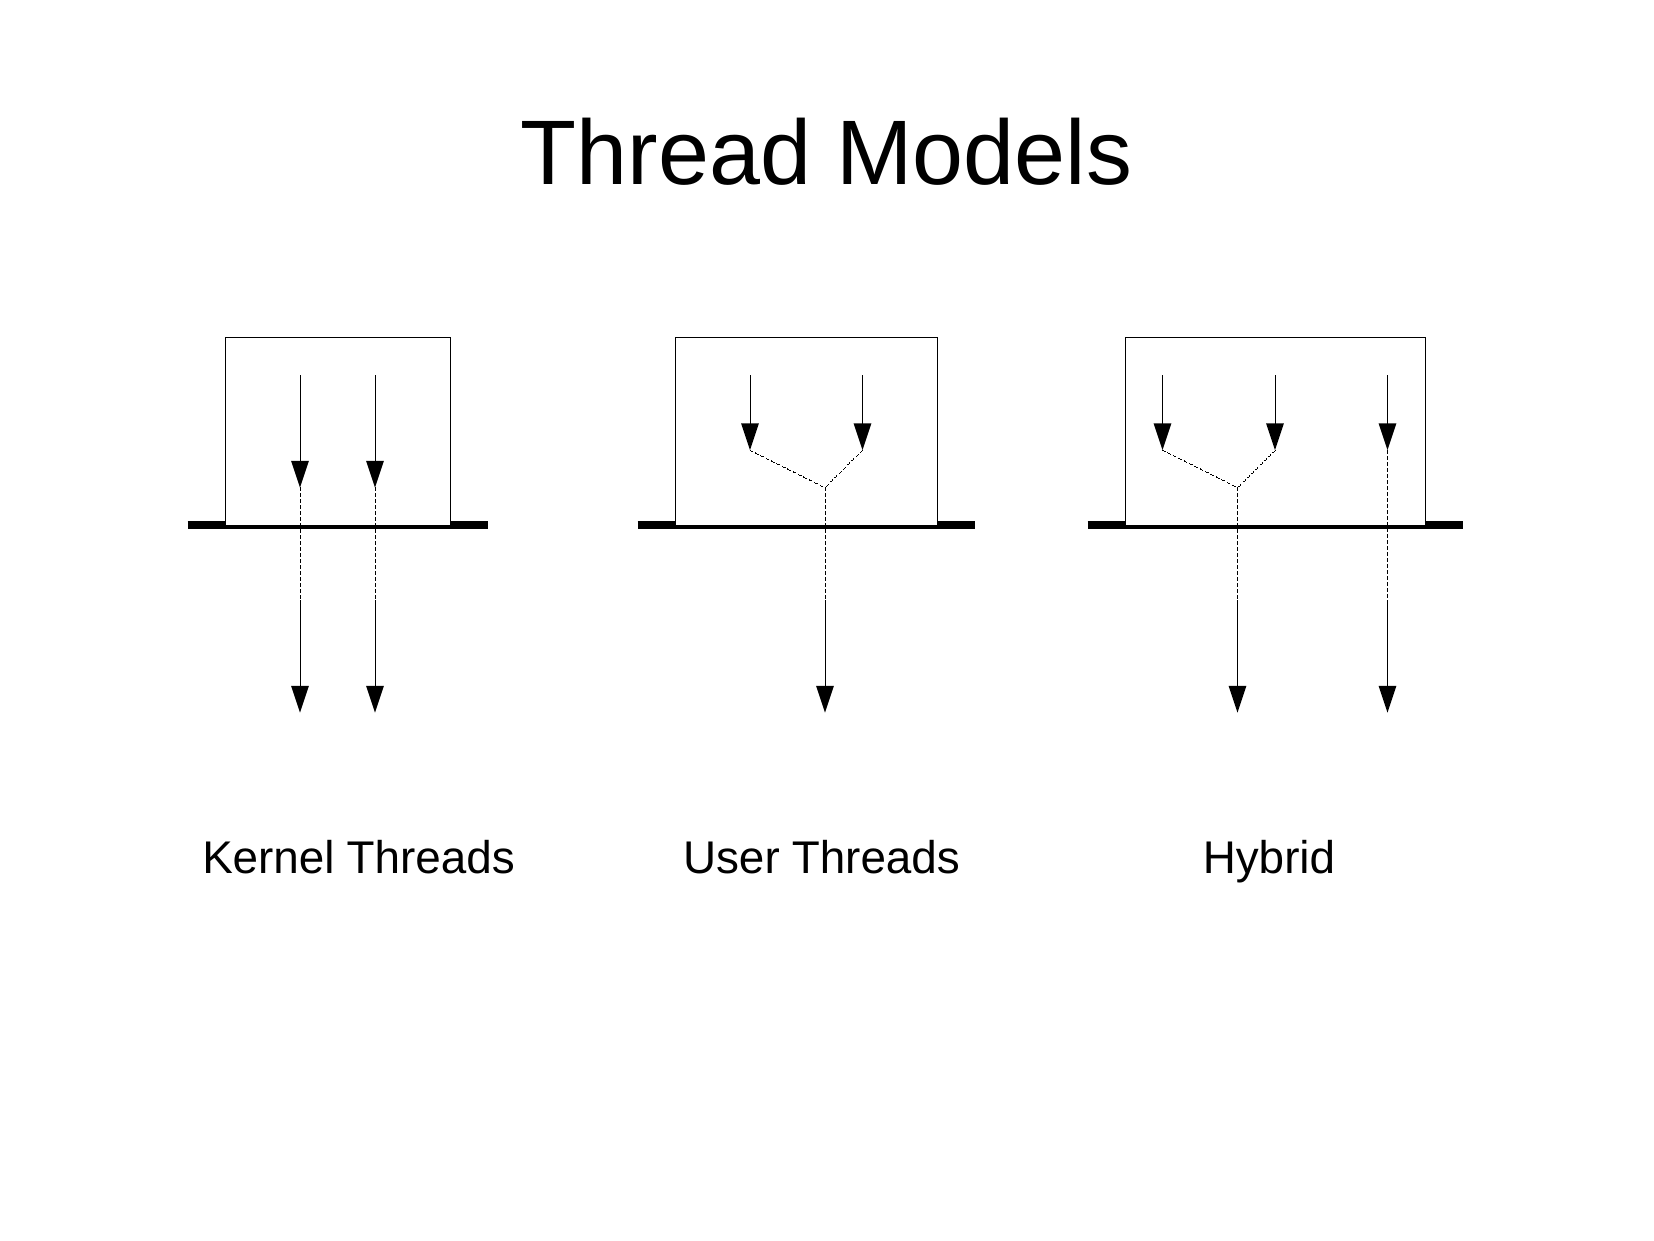

# Thread Models
Kernel Threads
User Threads
Hybrid